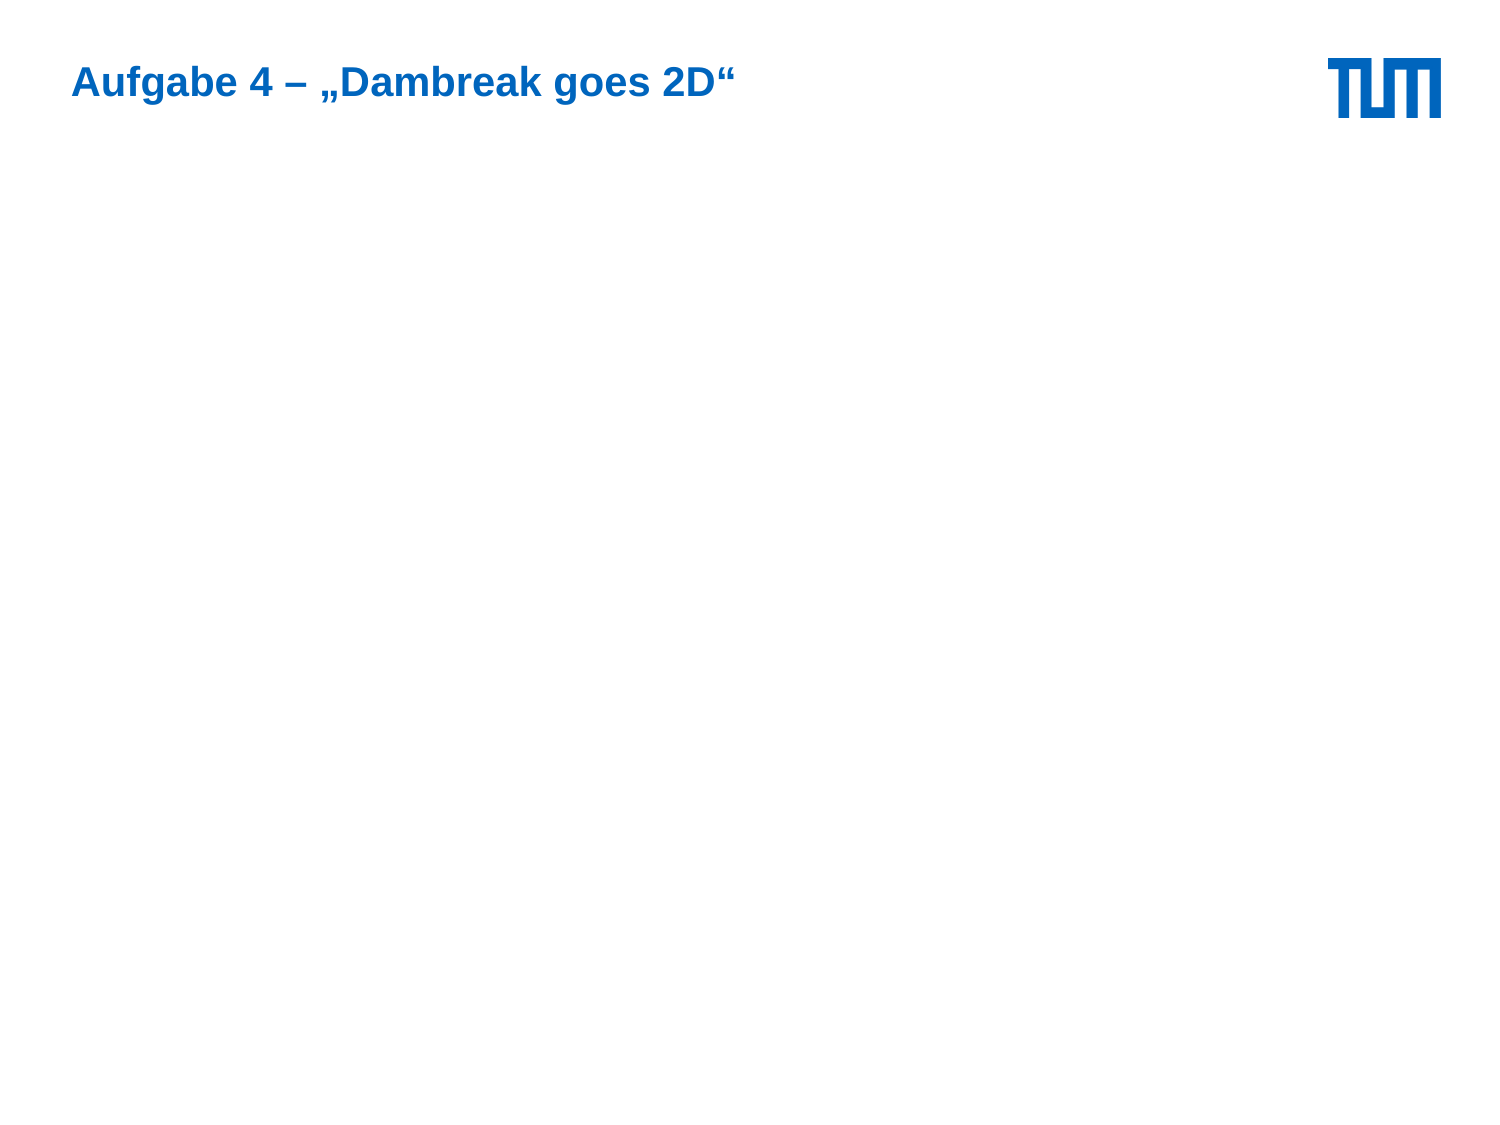

# Aufgabe 4 – „Dambreak goes 2D“